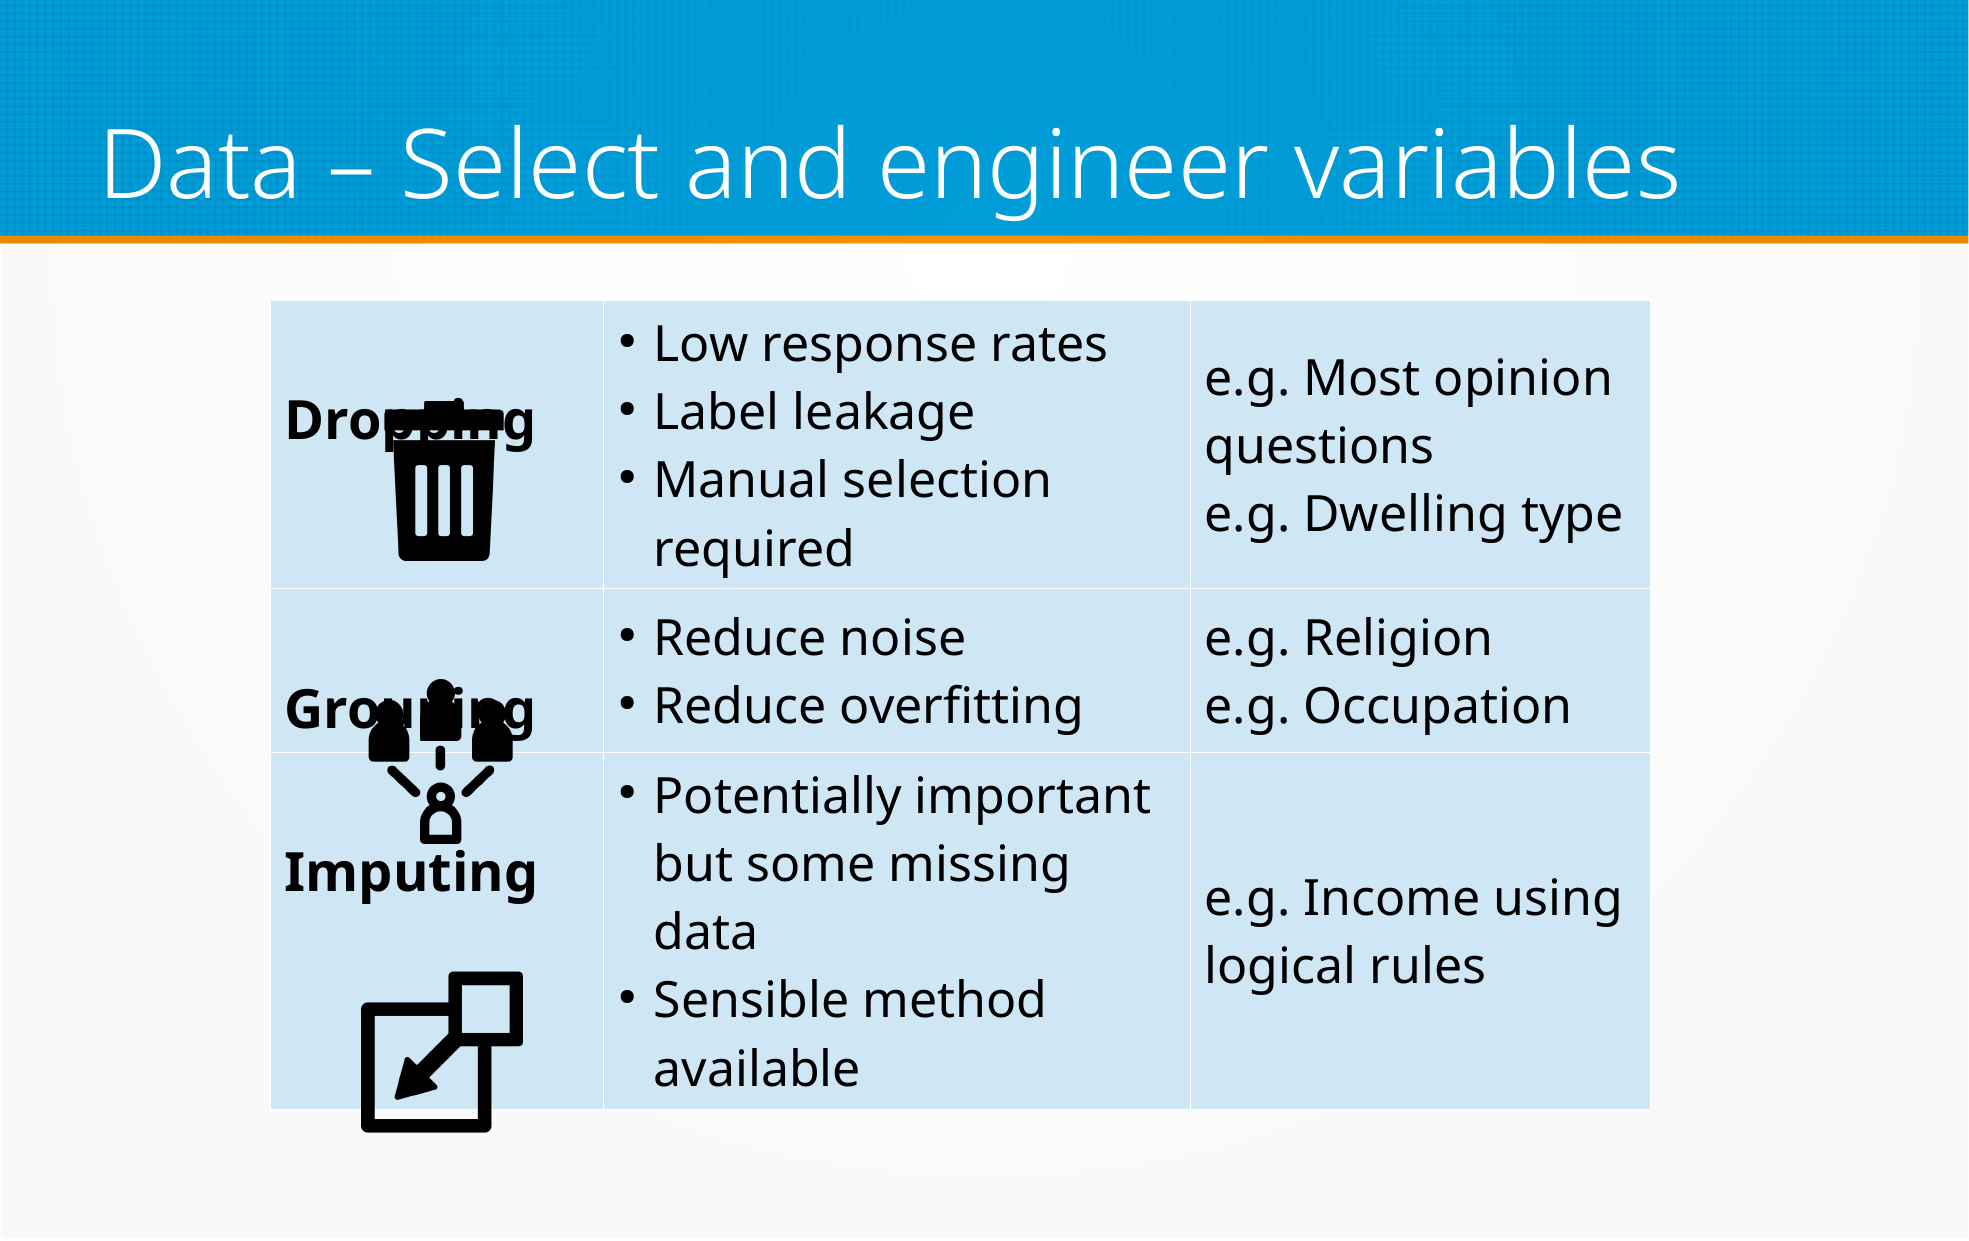

# Data – Select and engineer variables
| Dropping | Low response rates Label leakage Manual selection required | e.g. Most opinion questions e.g. Dwelling type |
| --- | --- | --- |
| Grouping | Reduce noise Reduce overfitting | e.g. Religion e.g. Occupation |
| Imputing | Potentially important but some missing data Sensible method available | e.g. Income using logical rules |